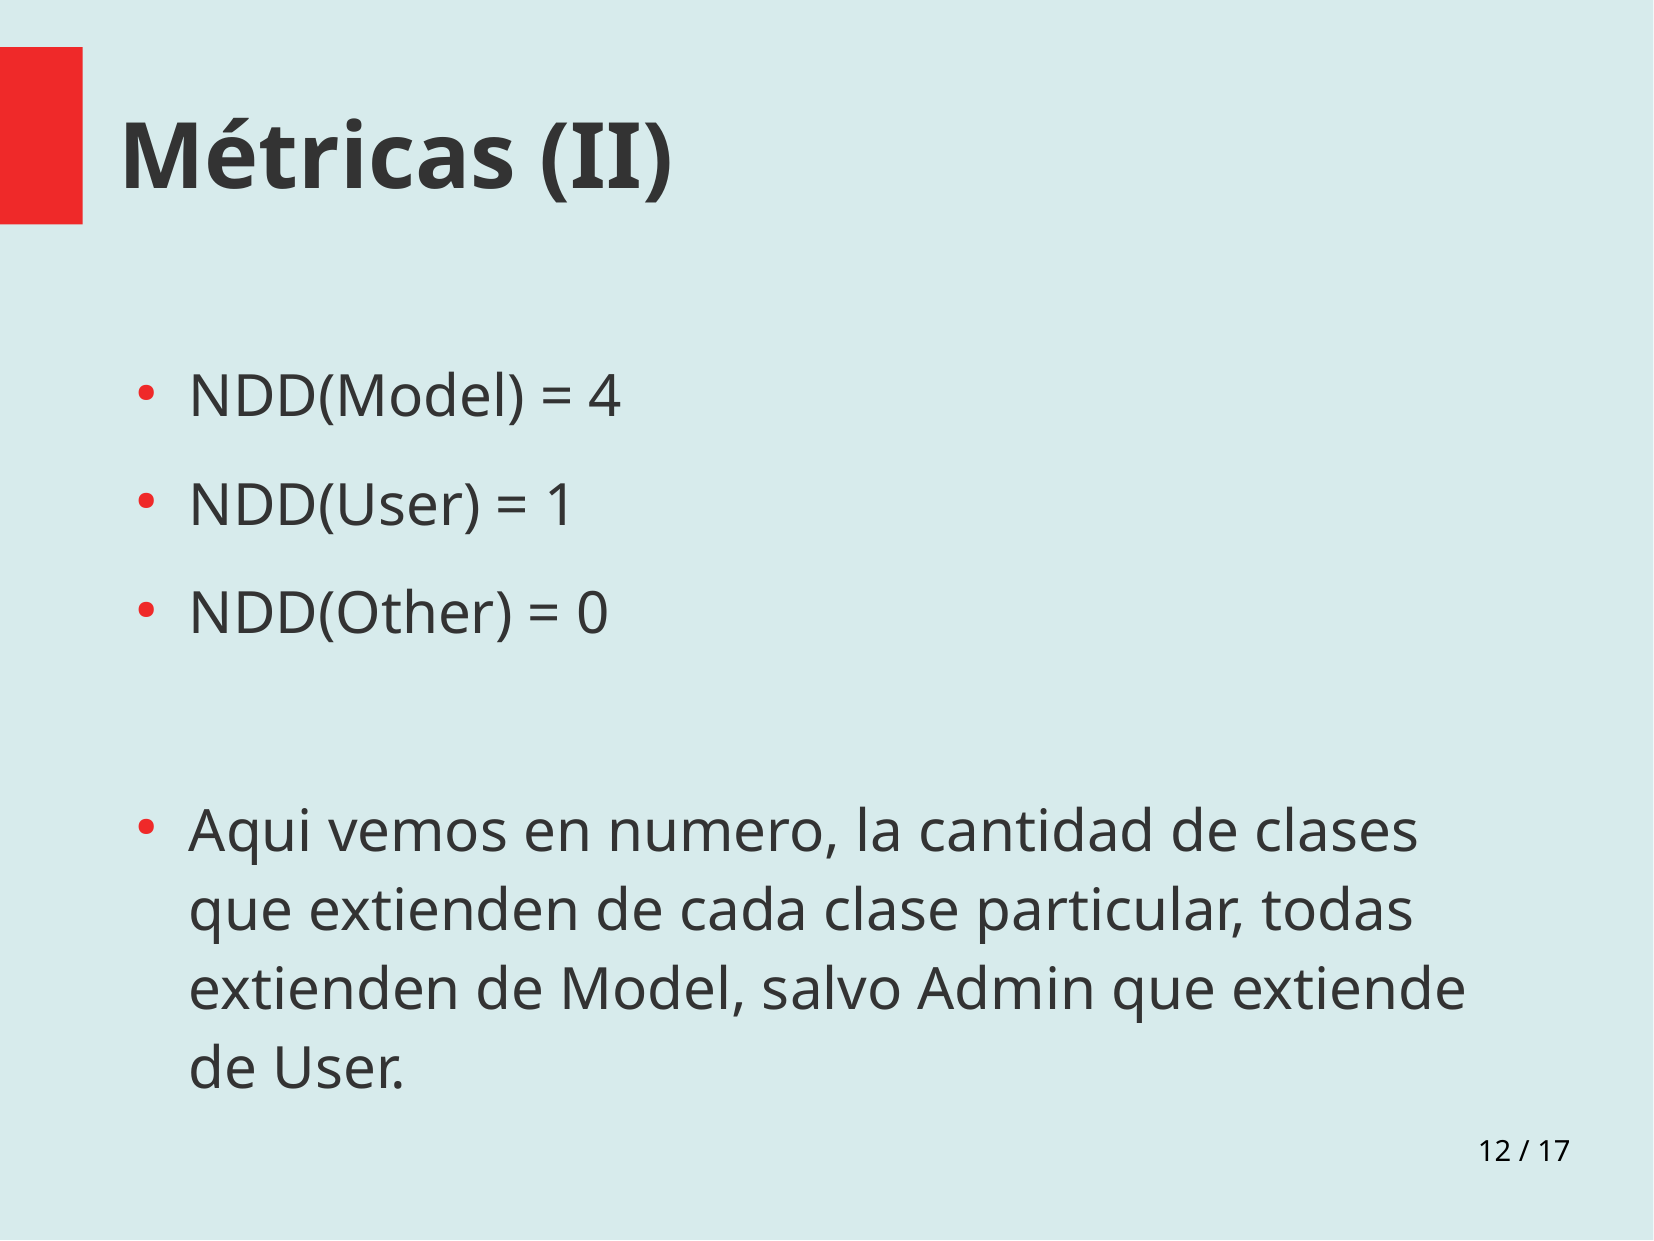

# Métricas (II)
NDD(Model) = 4
NDD(User) = 1
NDD(Other) = 0
Aqui vemos en numero, la cantidad de clases que extienden de cada clase particular, todas extienden de Model, salvo Admin que extiende de User.
12